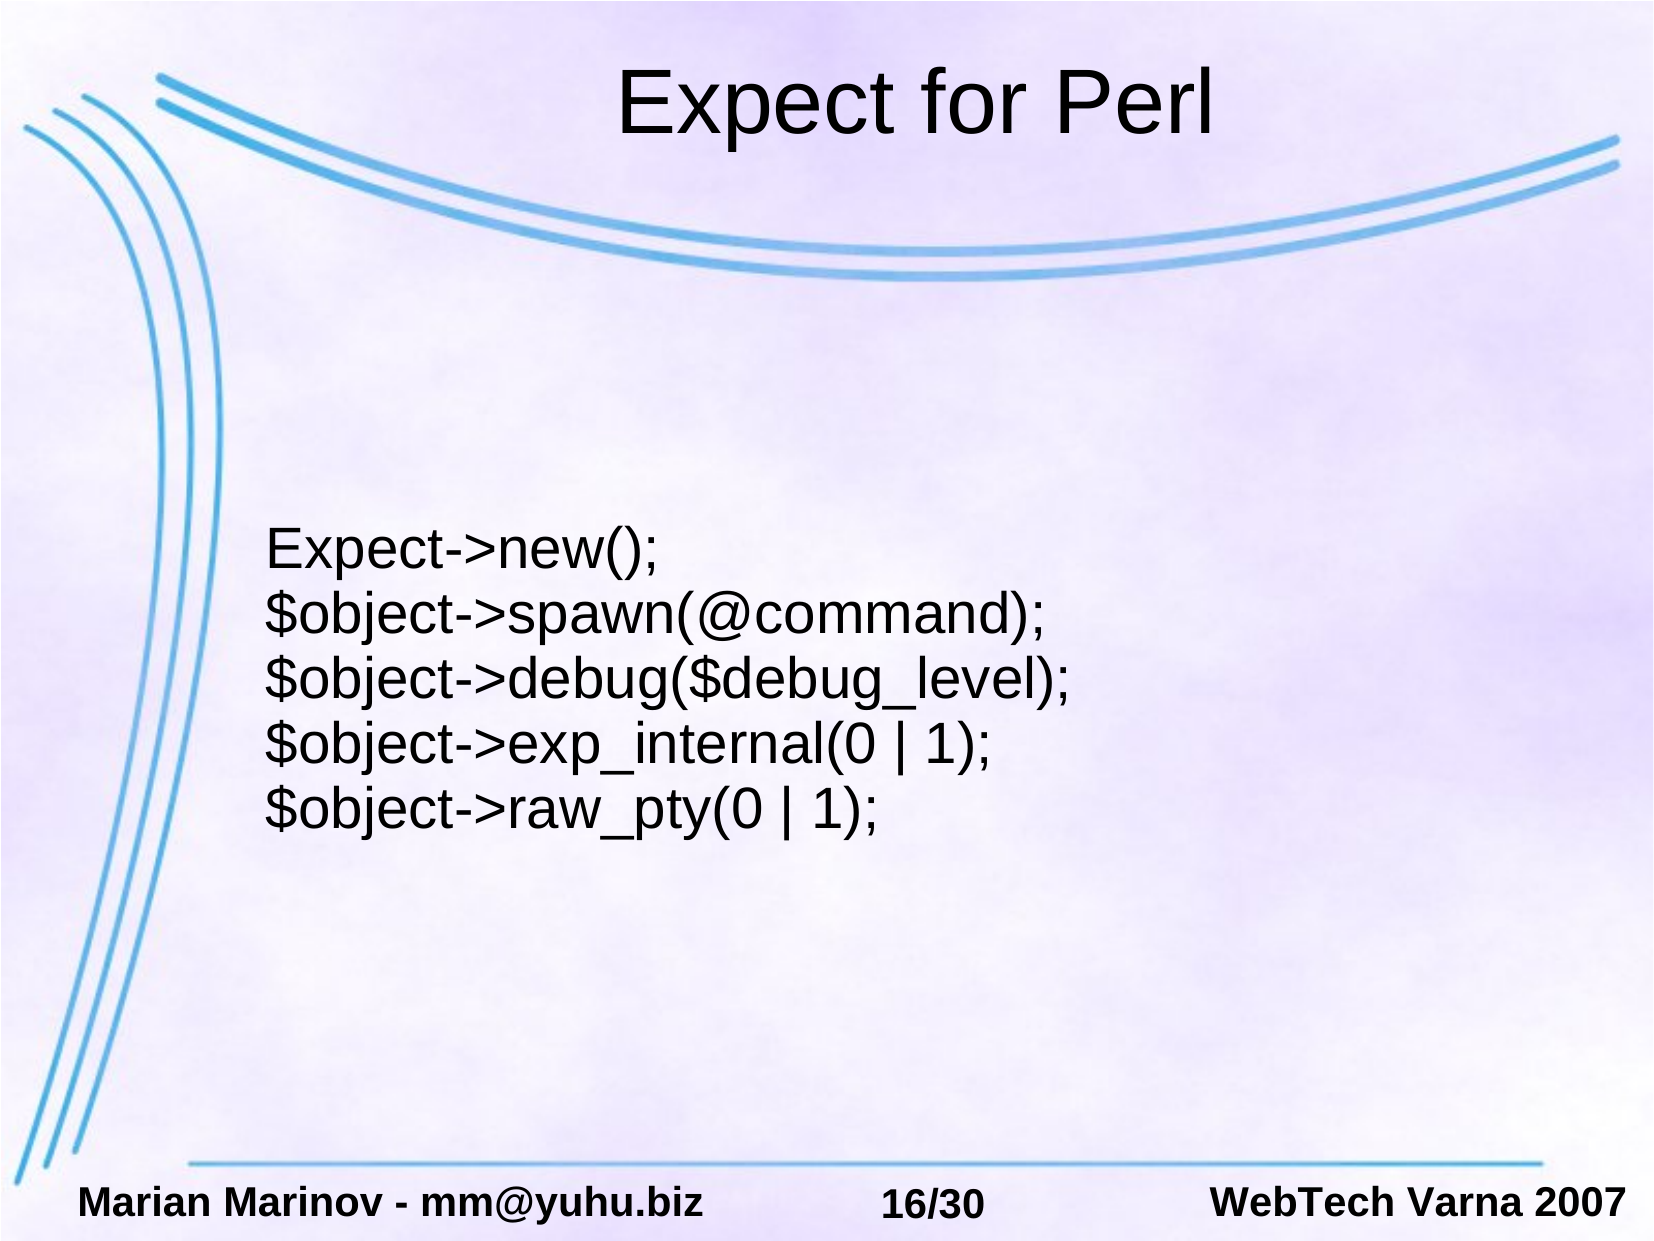

# Expect for Perl
Expect->new();
$object->spawn(@command);
$object->debug($debug_level);
$object->exp_internal(0 | 1);
$object->raw_pty(0 | 1);
17
Marian Marinov - mm@yuhu.biz
WebTech Varna 2007
16/30